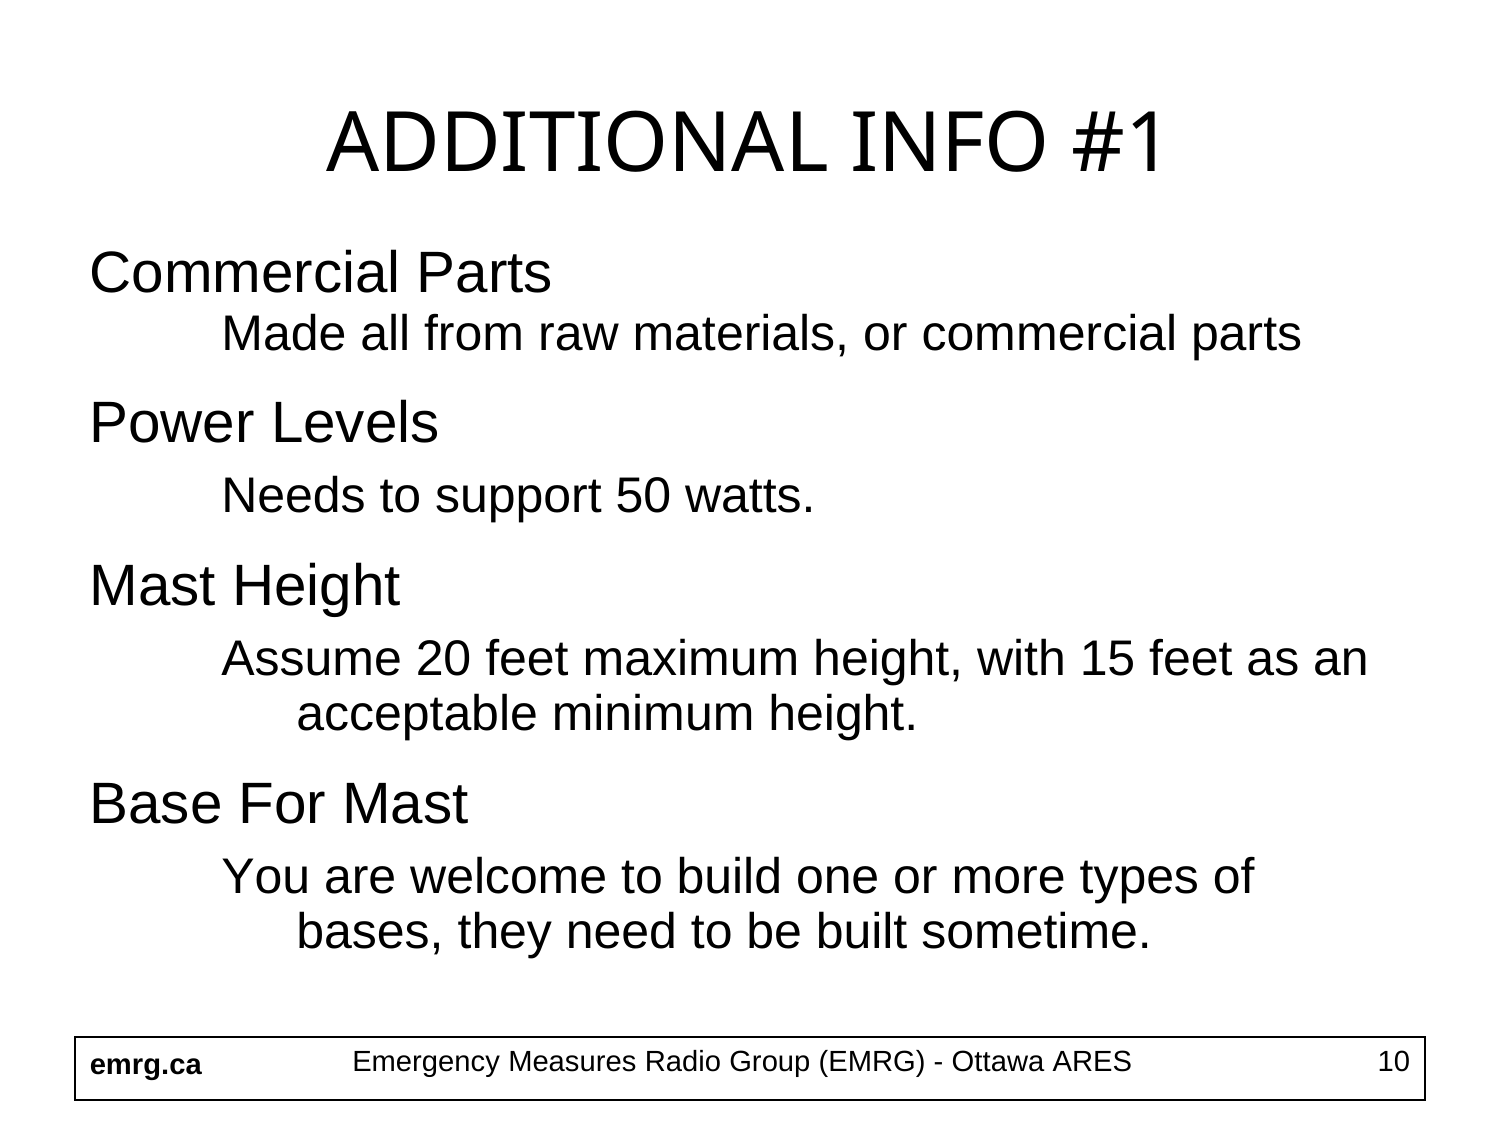

# ADDITIONAL INFO #1
Commercial Parts
Made all from raw materials, or commercial parts
Power Levels
Needs to support 50 watts.
Mast Height
Assume 20 feet maximum height, with 15 feet as an acceptable minimum height.
Base For Mast
You are welcome to build one or more types of bases, they need to be built sometime.
Emergency Measures Radio Group (EMRG) - Ottawa ARES
10